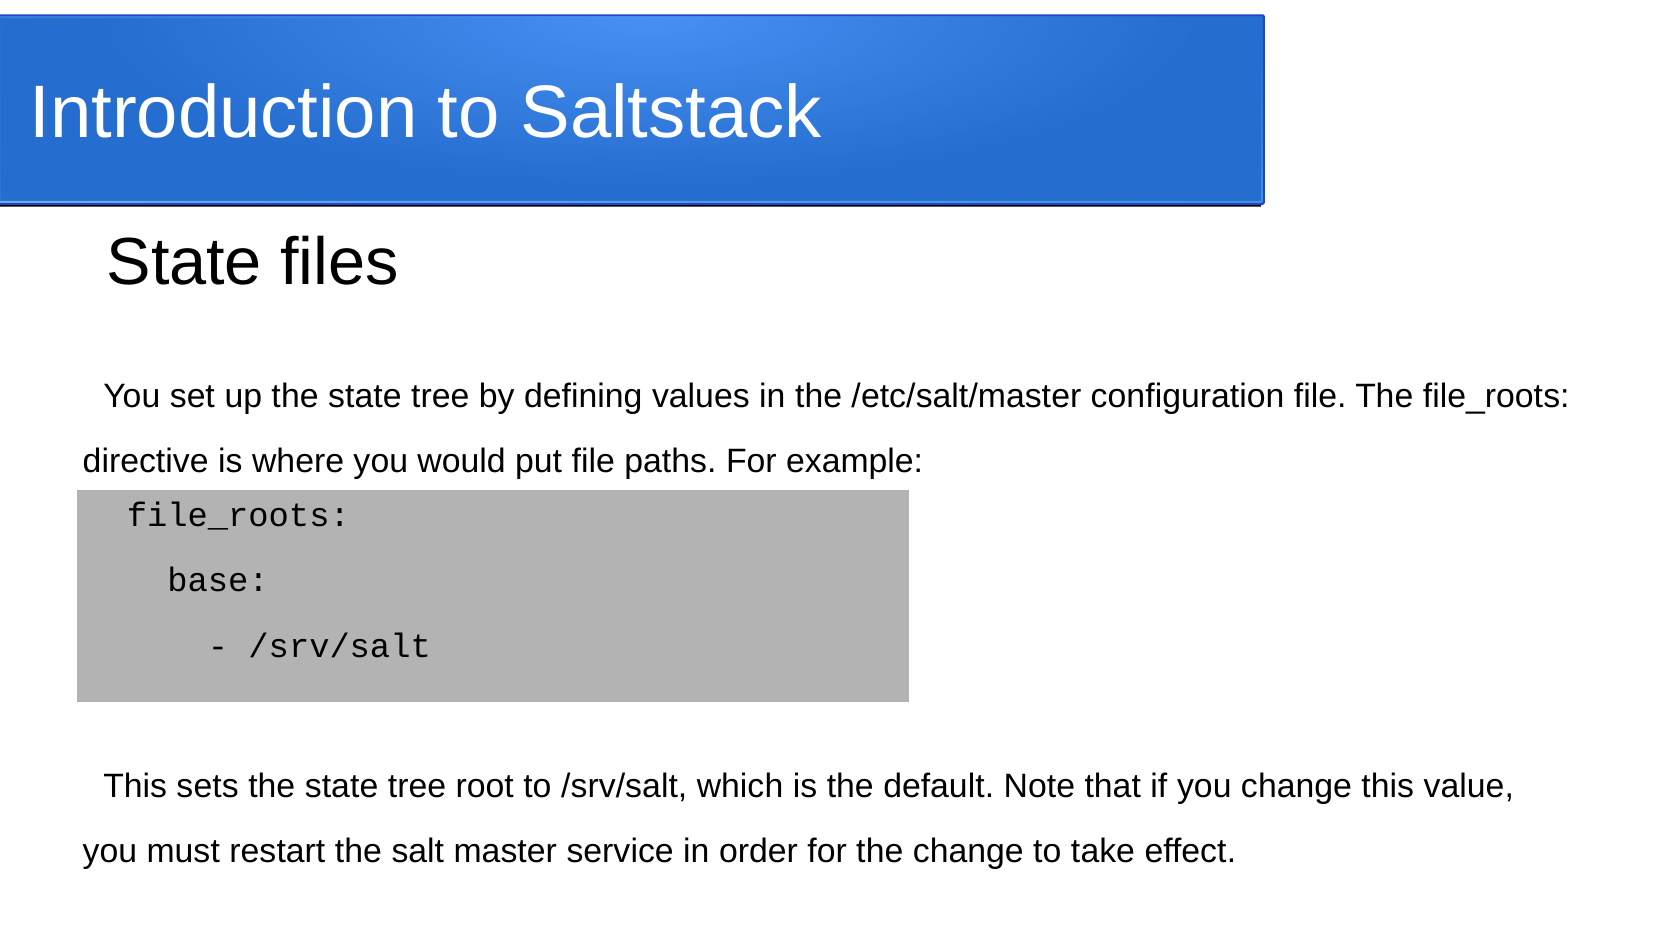

# Introduction to Saltstack
State files
You set up the state tree by defining values in the /etc/salt/master configuration file. The file_roots: directive is where you would put file paths. For example:
This sets the state tree root to /srv/salt, which is the default. Note that if you change this value, you must restart the salt master service in order for the change to take effect.
| file\_roots: base: - /srv/salt |
| --- |